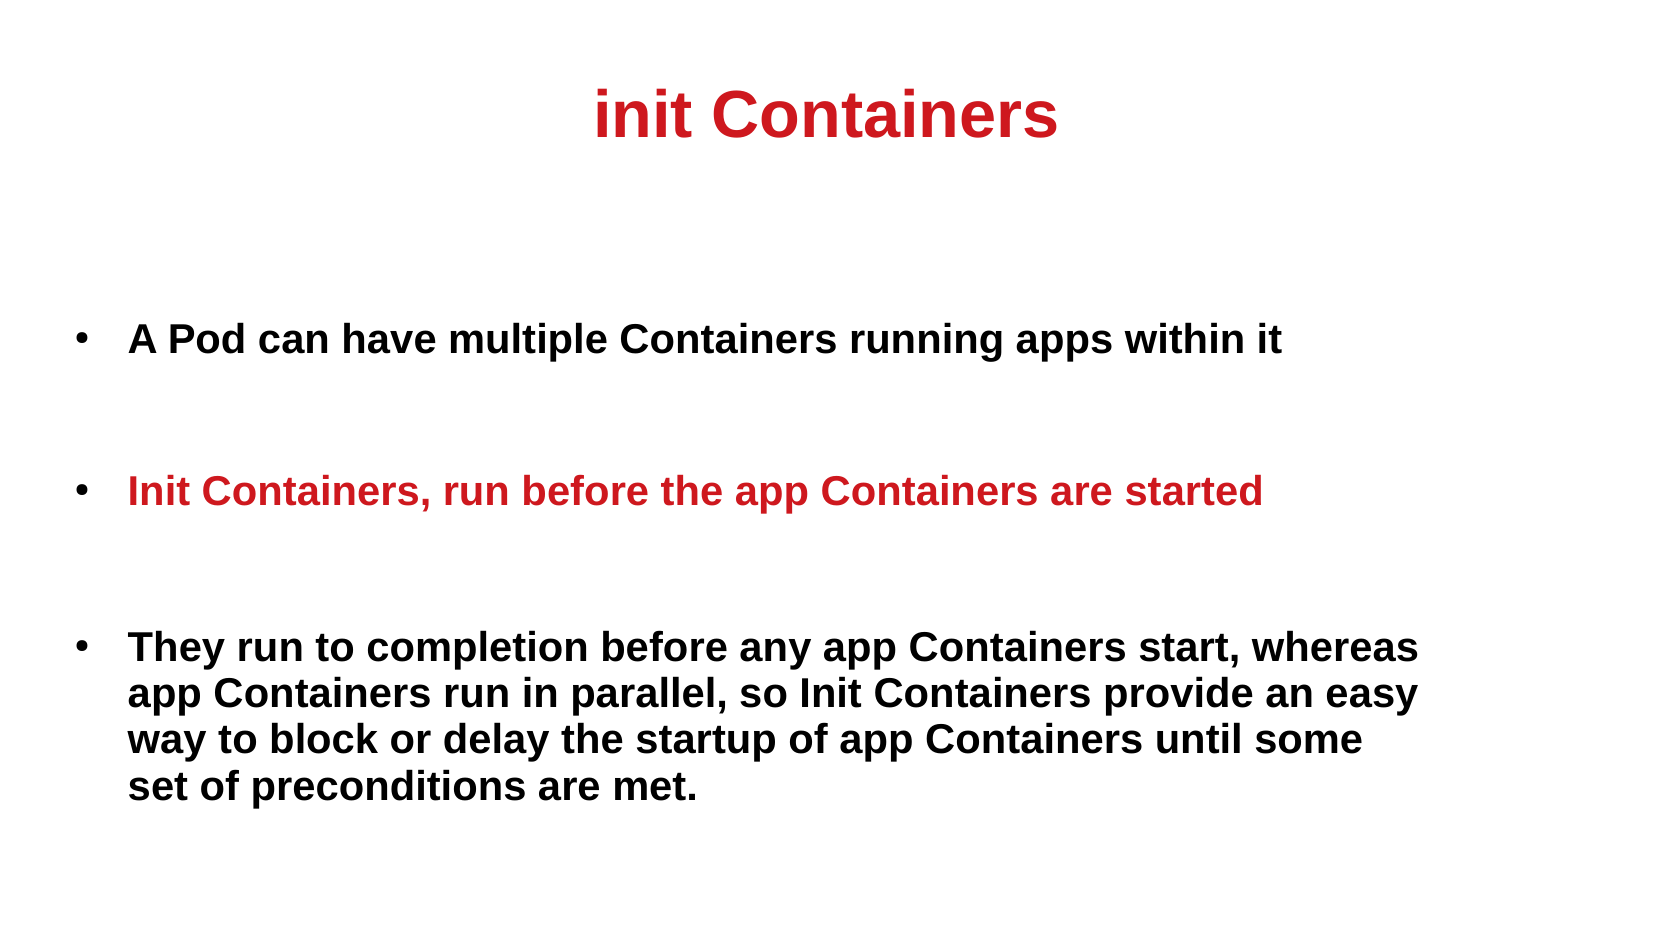

# init Containers
A Pod can have multiple Containers running apps within it
Init Containers, run before the app Containers are started
They run to completion before any app Containers start, whereas app Containers run in parallel, so Init Containers provide an easy way to block or delay the startup of app Containers until some set of preconditions are met.